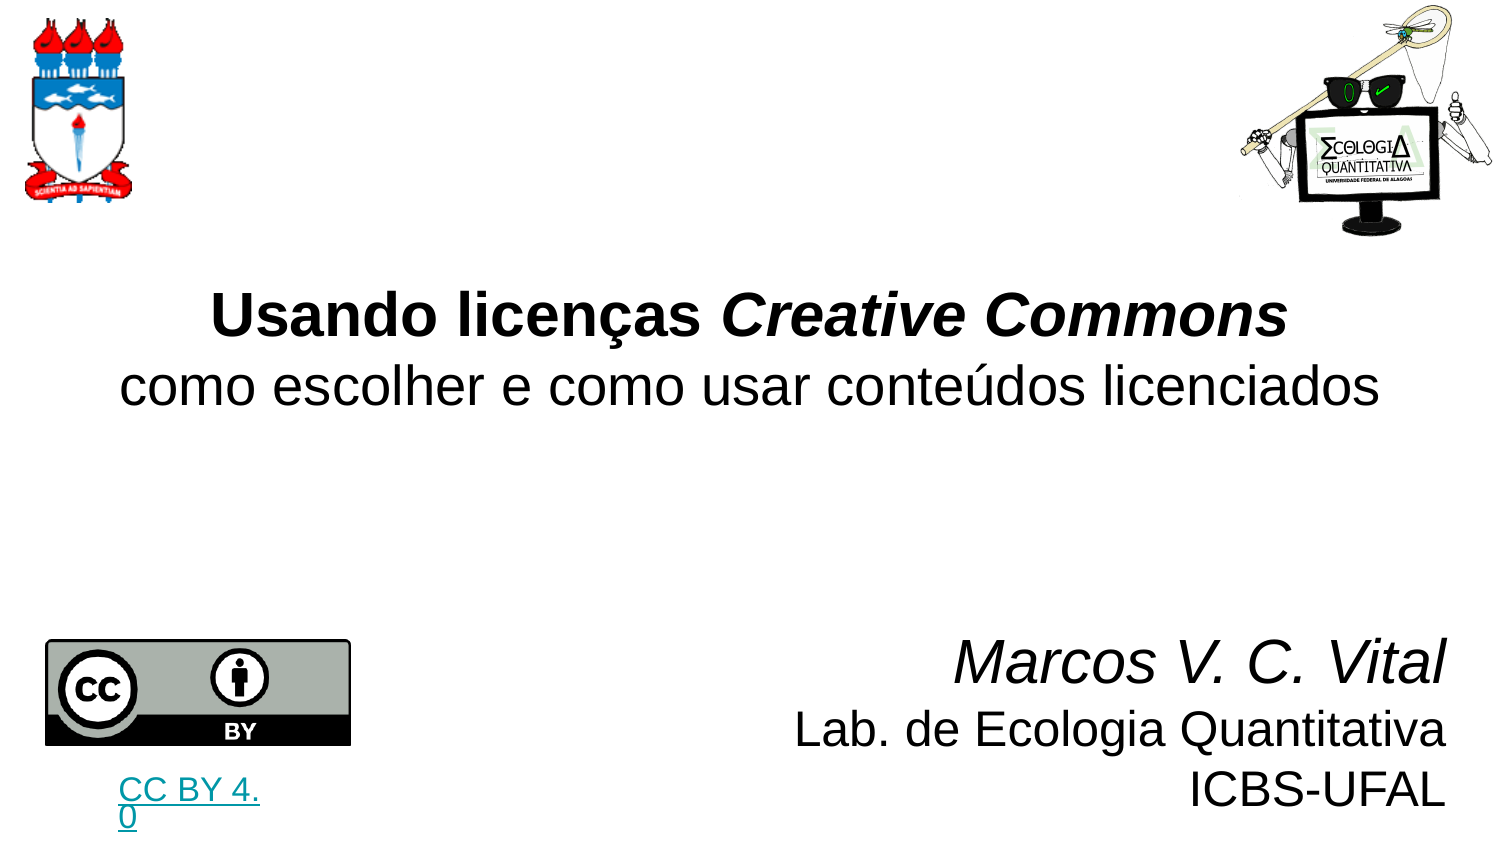

Usando licenças Creative Commons
como escolher e como usar conteúdos licenciados
Marcos V. C. Vital
Lab. de Ecologia Quantitativa
ICBS-UFAL
# CC BY 4.0